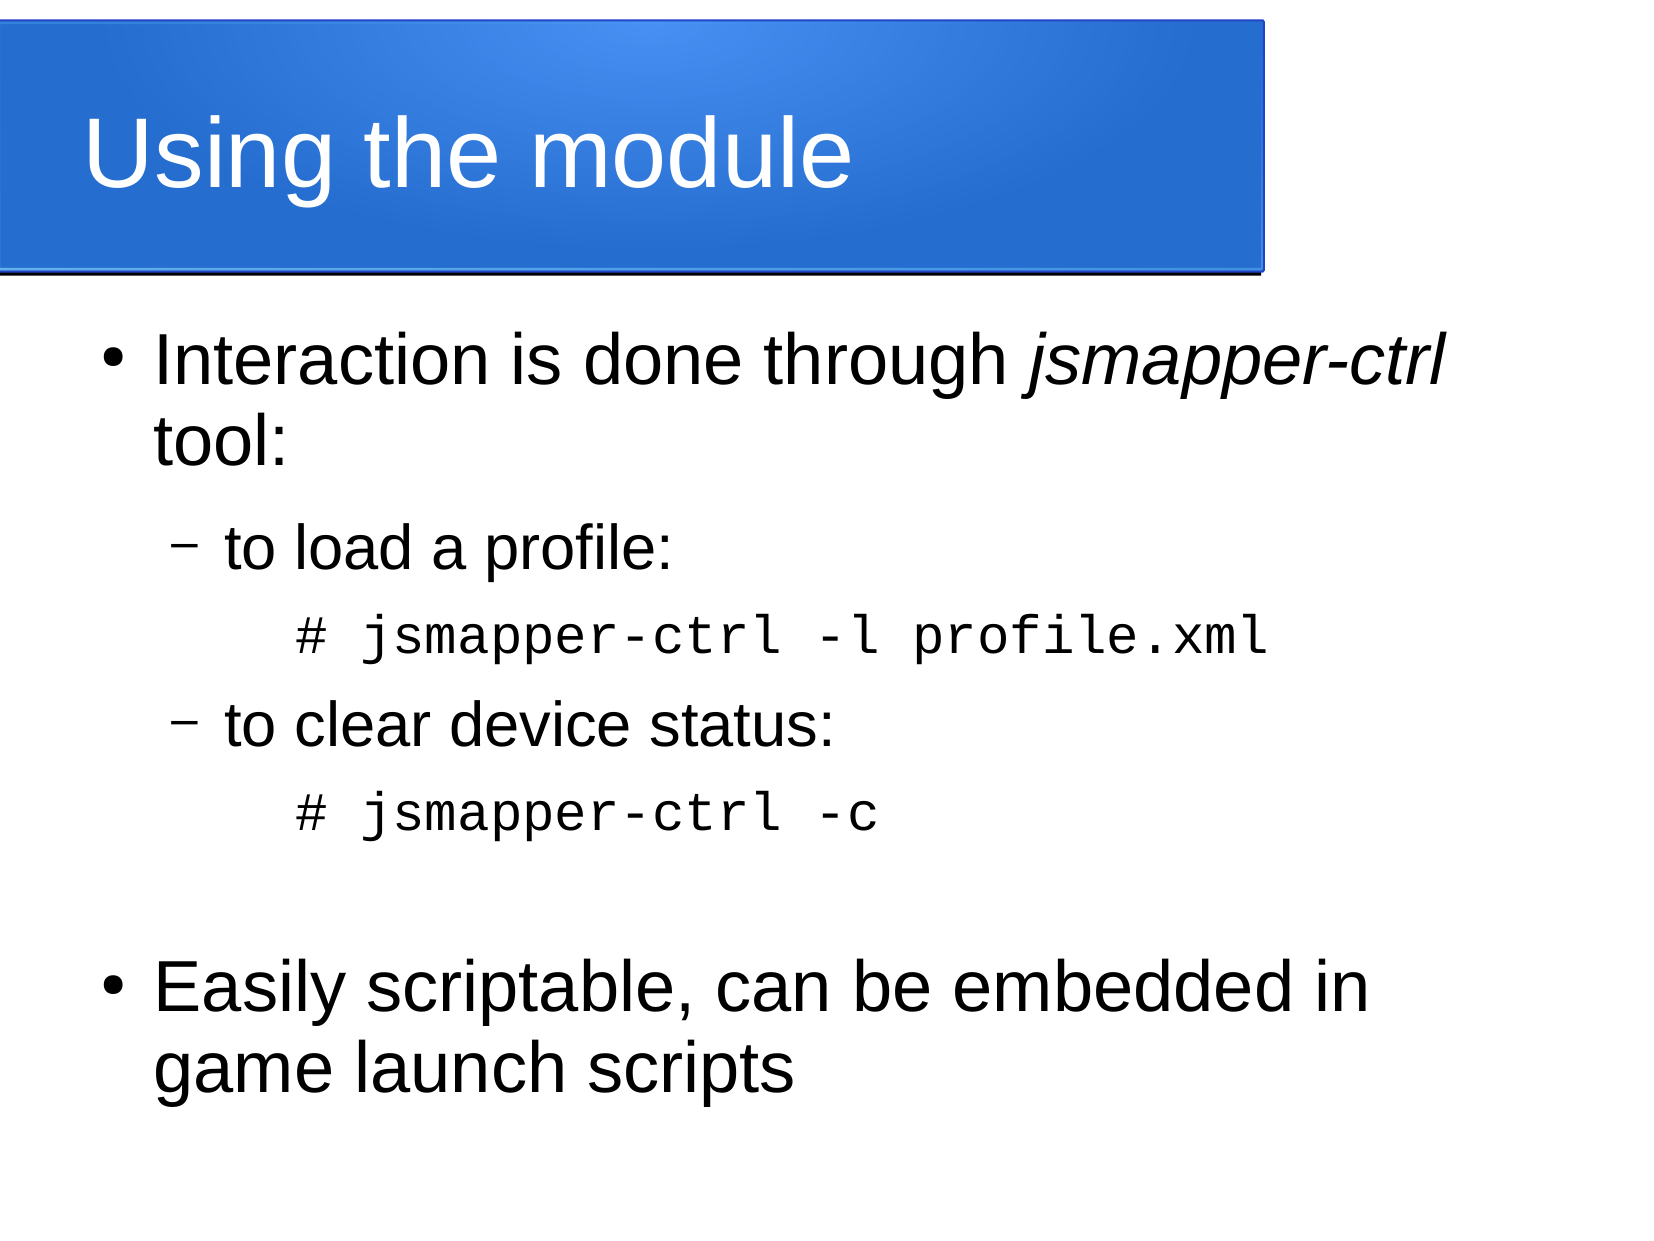

# Using the module
Interaction is done through jsmapper-ctrl tool:
to load a profile:
# jsmapper-ctrl -l profile.xml
to clear device status:
# jsmapper-ctrl -c
Easily scriptable, can be embedded in game launch scripts